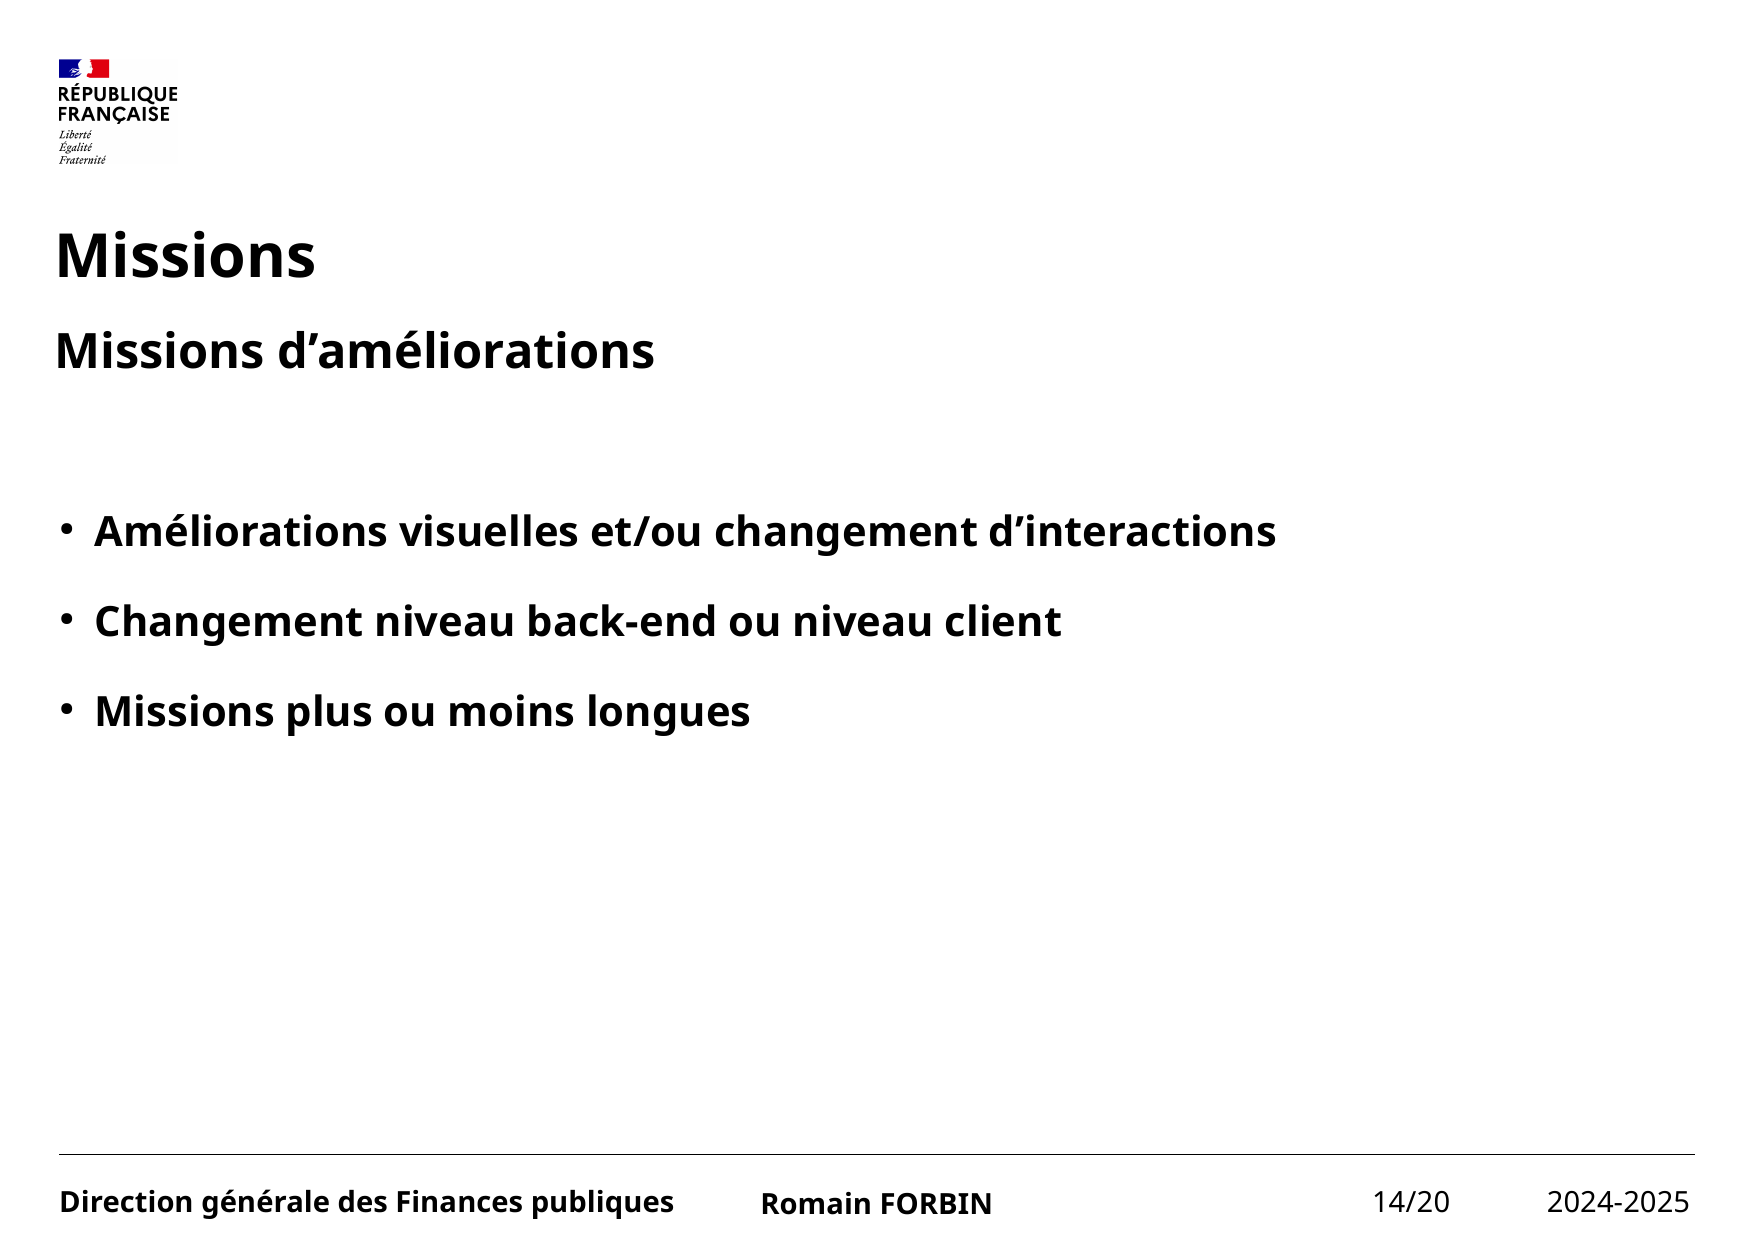

# Missions
Missions d’améliorations
Améliorations visuelles et/ou changement d’interactions
Changement niveau back-end ou niveau client
Missions plus ou moins longues